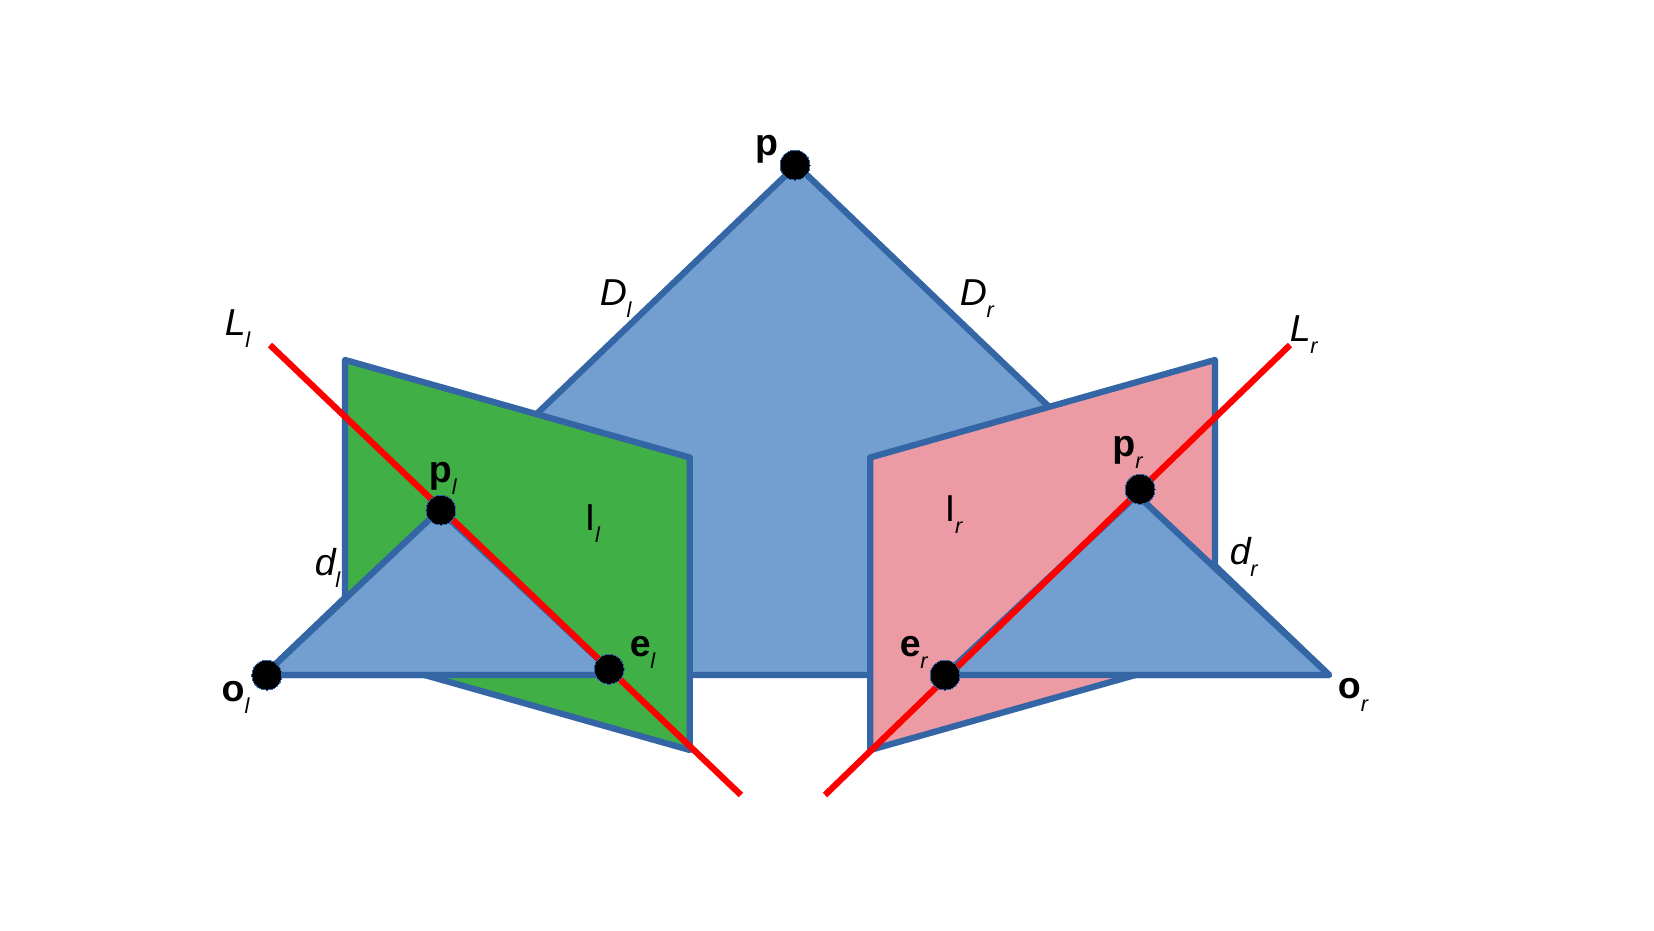

p
Dl
Dr
Ll
Lr
pr
pl
Ir
Il
dr
dl
er
el
or
ol